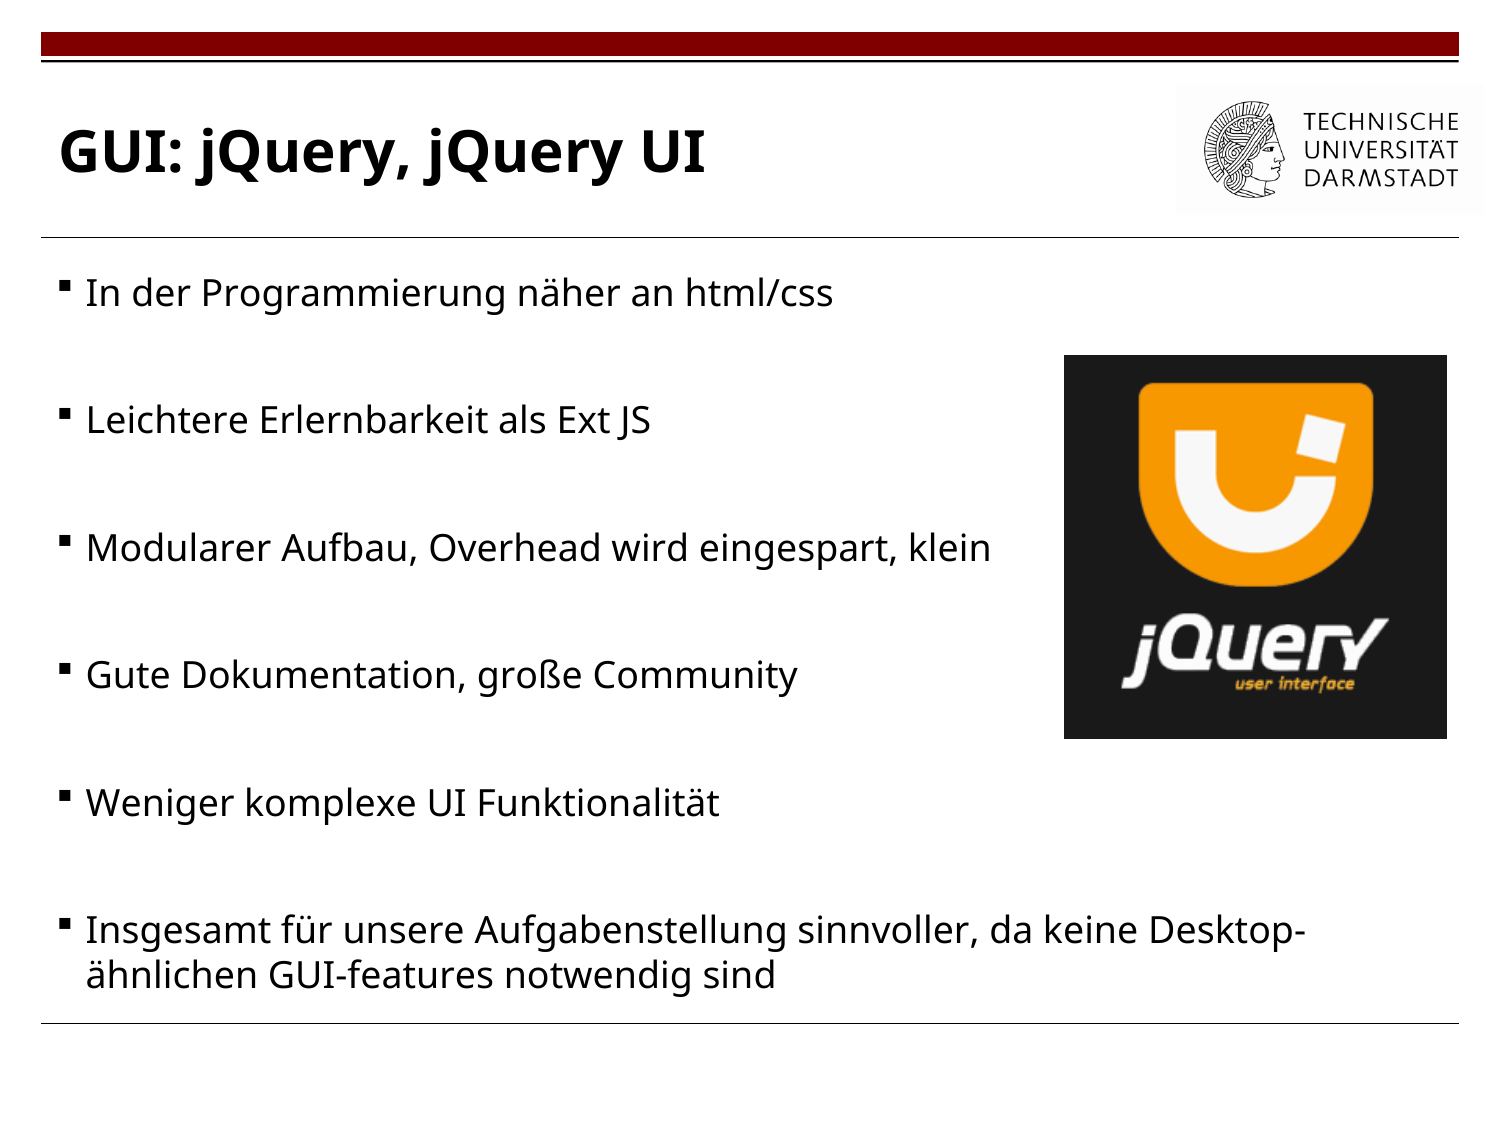

# GUI: jQuery, jQuery UI
In der Programmierung näher an html/css
Leichtere Erlernbarkeit als Ext JS
Modularer Aufbau, Overhead wird eingespart, klein
Gute Dokumentation, große Community
Weniger komplexe UI Funktionalität
Insgesamt für unsere Aufgabenstellung sinnvoller, da keine Desktop-ähnlichen GUI-features notwendig sind